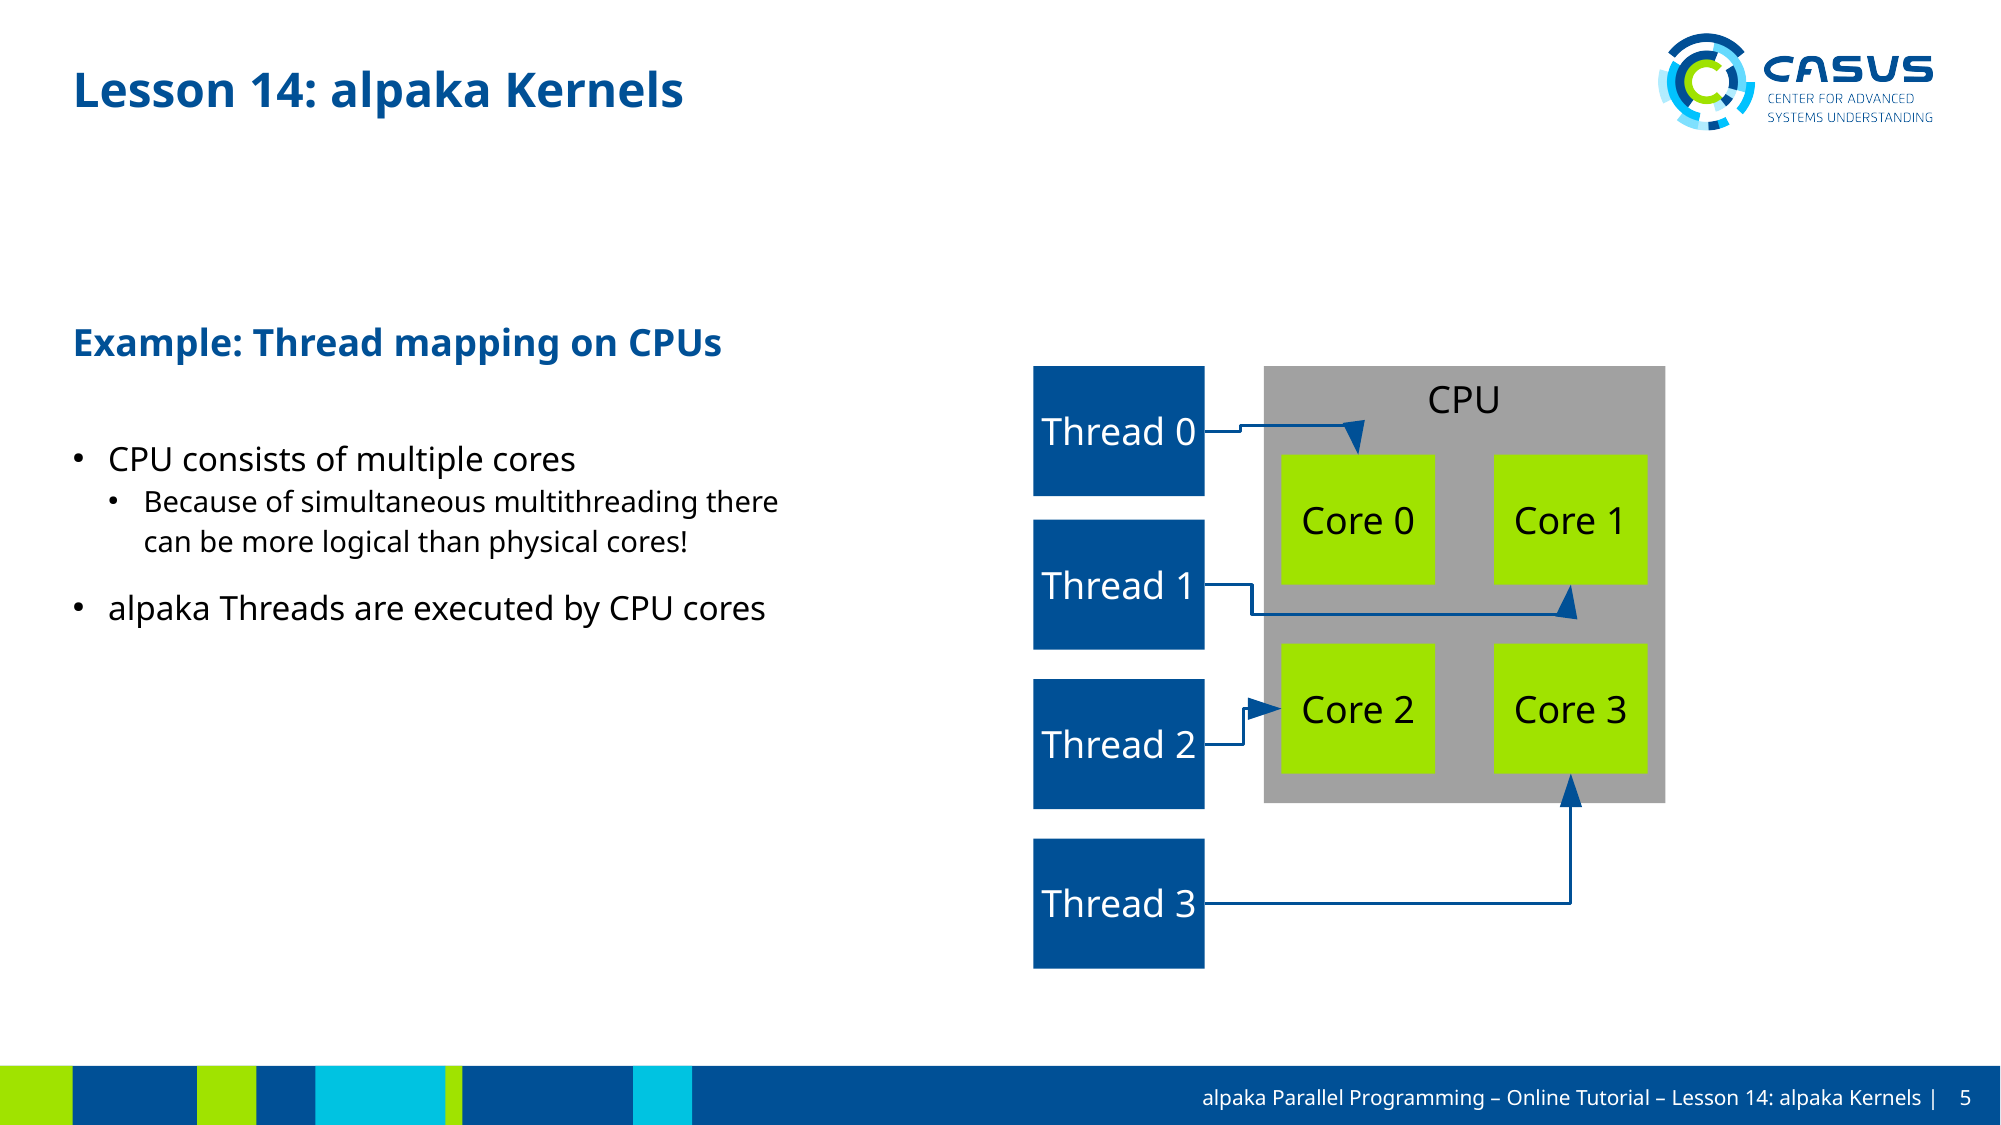

# Lesson 14: alpaka Kernels
Example: Thread mapping on CPUs
CPU consists of multiple cores
Because of simultaneous multithreading there can be more logical than physical cores!
alpaka Threads are executed by CPU cores
Thread 0
CPU
Core 0
Core 1
Thread 1
Core 2
Core 3
Thread 2
Thread 3
alpaka Parallel Programming – Online Tutorial – Lesson 14: alpaka Kernels
5